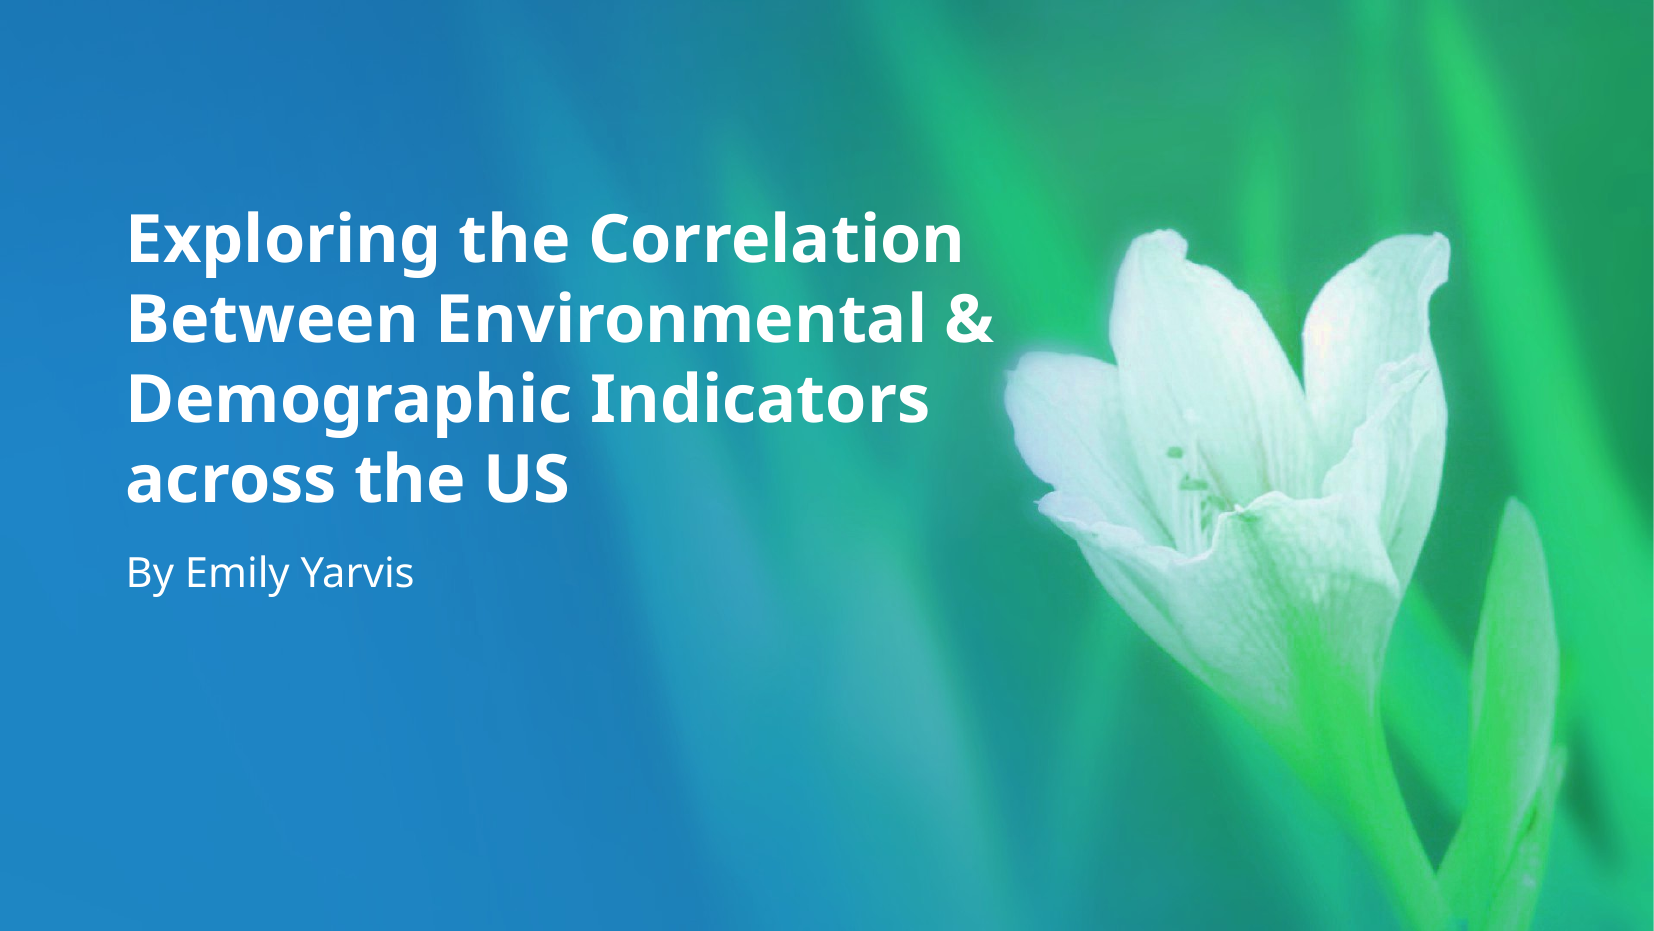

Exploring the Correlation Between Environmental & Demographic Indicators across the US
By Emily Yarvis